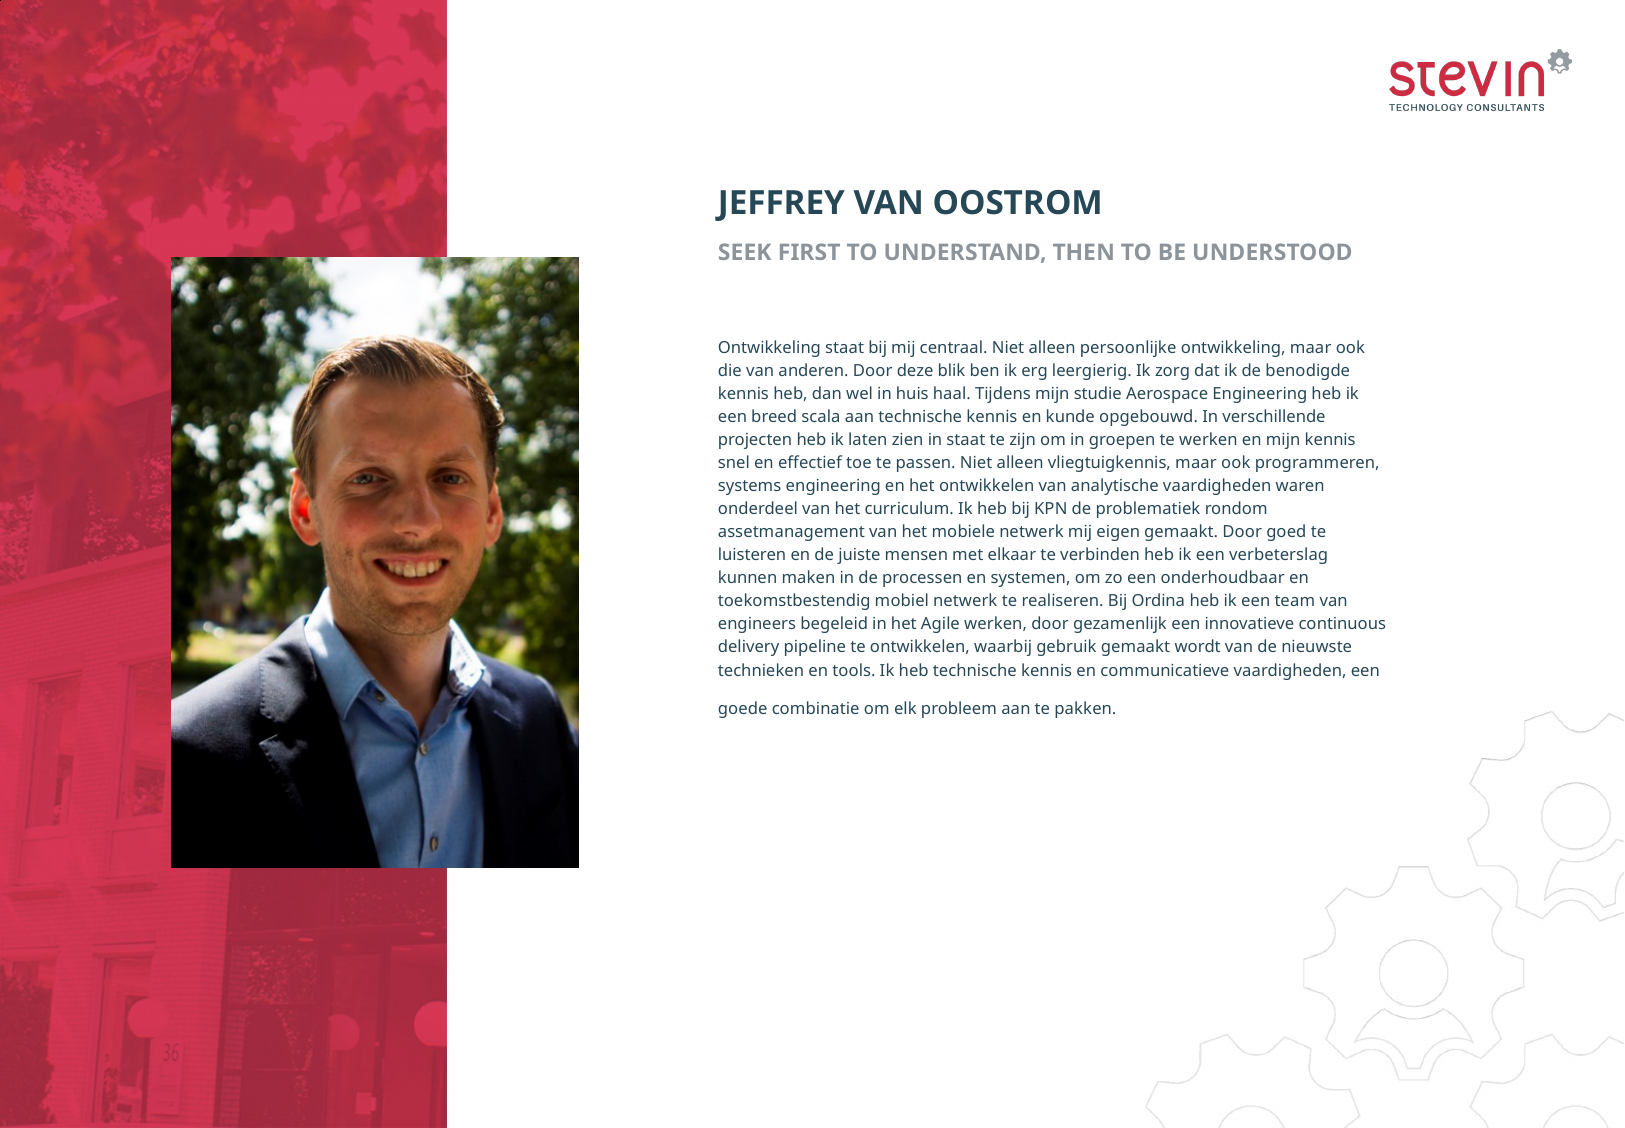

JEFFREY VAN OOSTROM
SEEK FIRST TO UNDERSTAND, THEN TO BE UNDERSTOOD
Ontwikkeling staat bij mij centraal. Niet alleen persoonlijke ontwikkeling, maar ook die van anderen. Door deze blik ben ik erg leergierig. Ik zorg dat ik de benodigde kennis heb, dan wel in huis haal. Tijdens mijn studie Aerospace Engineering heb ik een breed scala aan technische kennis en kunde opgebouwd. In verschillende projecten heb ik laten zien in staat te zijn om in groepen te werken en mijn kennis snel en effectief toe te passen. Niet alleen vliegtuigkennis, maar ook programmeren, systems engineering en het ontwikkelen van analytische vaardigheden waren onderdeel van het curriculum. Ik heb bij KPN de problematiek rondom assetmanagement van het mobiele netwerk mij eigen gemaakt. Door goed te luisteren en de juiste mensen met elkaar te verbinden heb ik een verbeterslag kunnen maken in de processen en systemen, om zo een onderhoudbaar en toekomstbestendig mobiel netwerk te realiseren. Bij Ordina heb ik een team van engineers begeleid in het Agile werken, door gezamenlijk een innovatieve continuous delivery pipeline te ontwikkelen, waarbij gebruik gemaakt wordt van de nieuwste technieken en tools. Ik heb technische kennis en communicatieve vaardigheden, een goede combinatie om elk probleem aan te pakken.